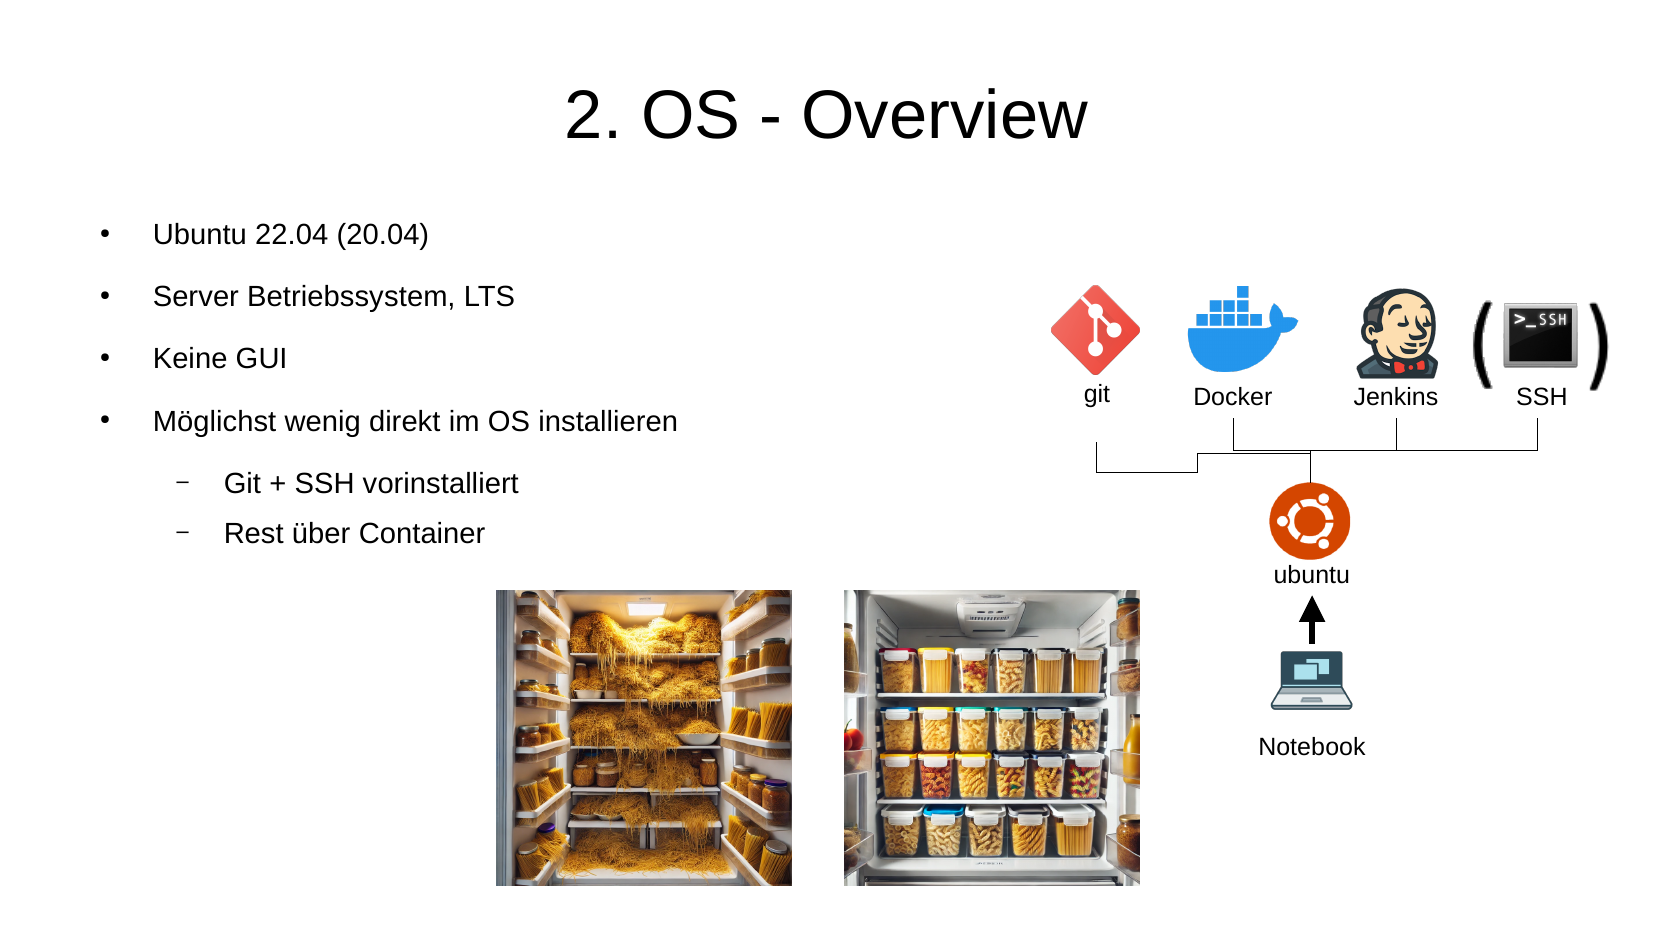

2. OS - Overview
# Ubuntu 22.04 (20.04)
Server Betriebssystem, LTS
Keine GUI
Möglichst wenig direkt im OS installieren
Git + SSH vorinstalliert
Rest über Container
git
Docker
Jenkins
 SSH
ubuntu
Notebook